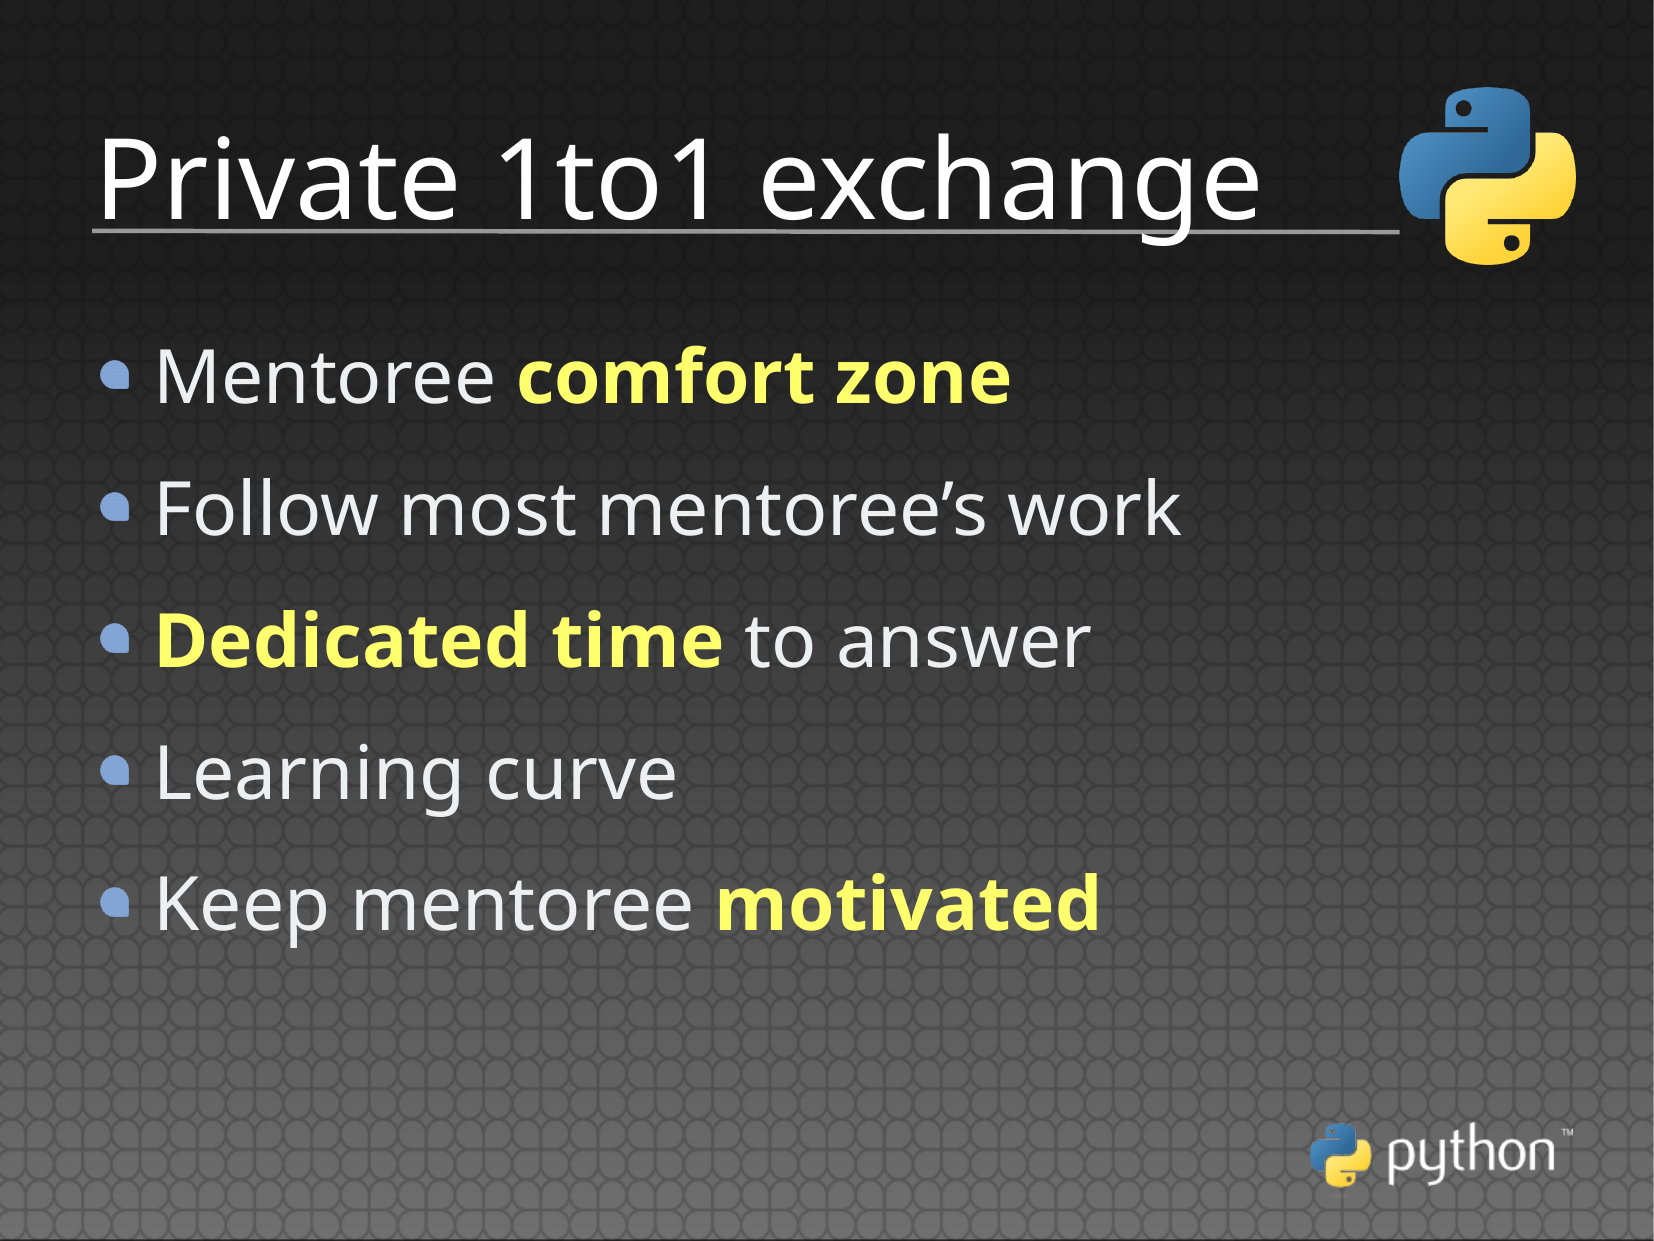

Private 1to1 exchange
# Mentoree comfort zone
Follow most mentoree’s work
Dedicated time to answer
Learning curve
Keep mentoree motivated